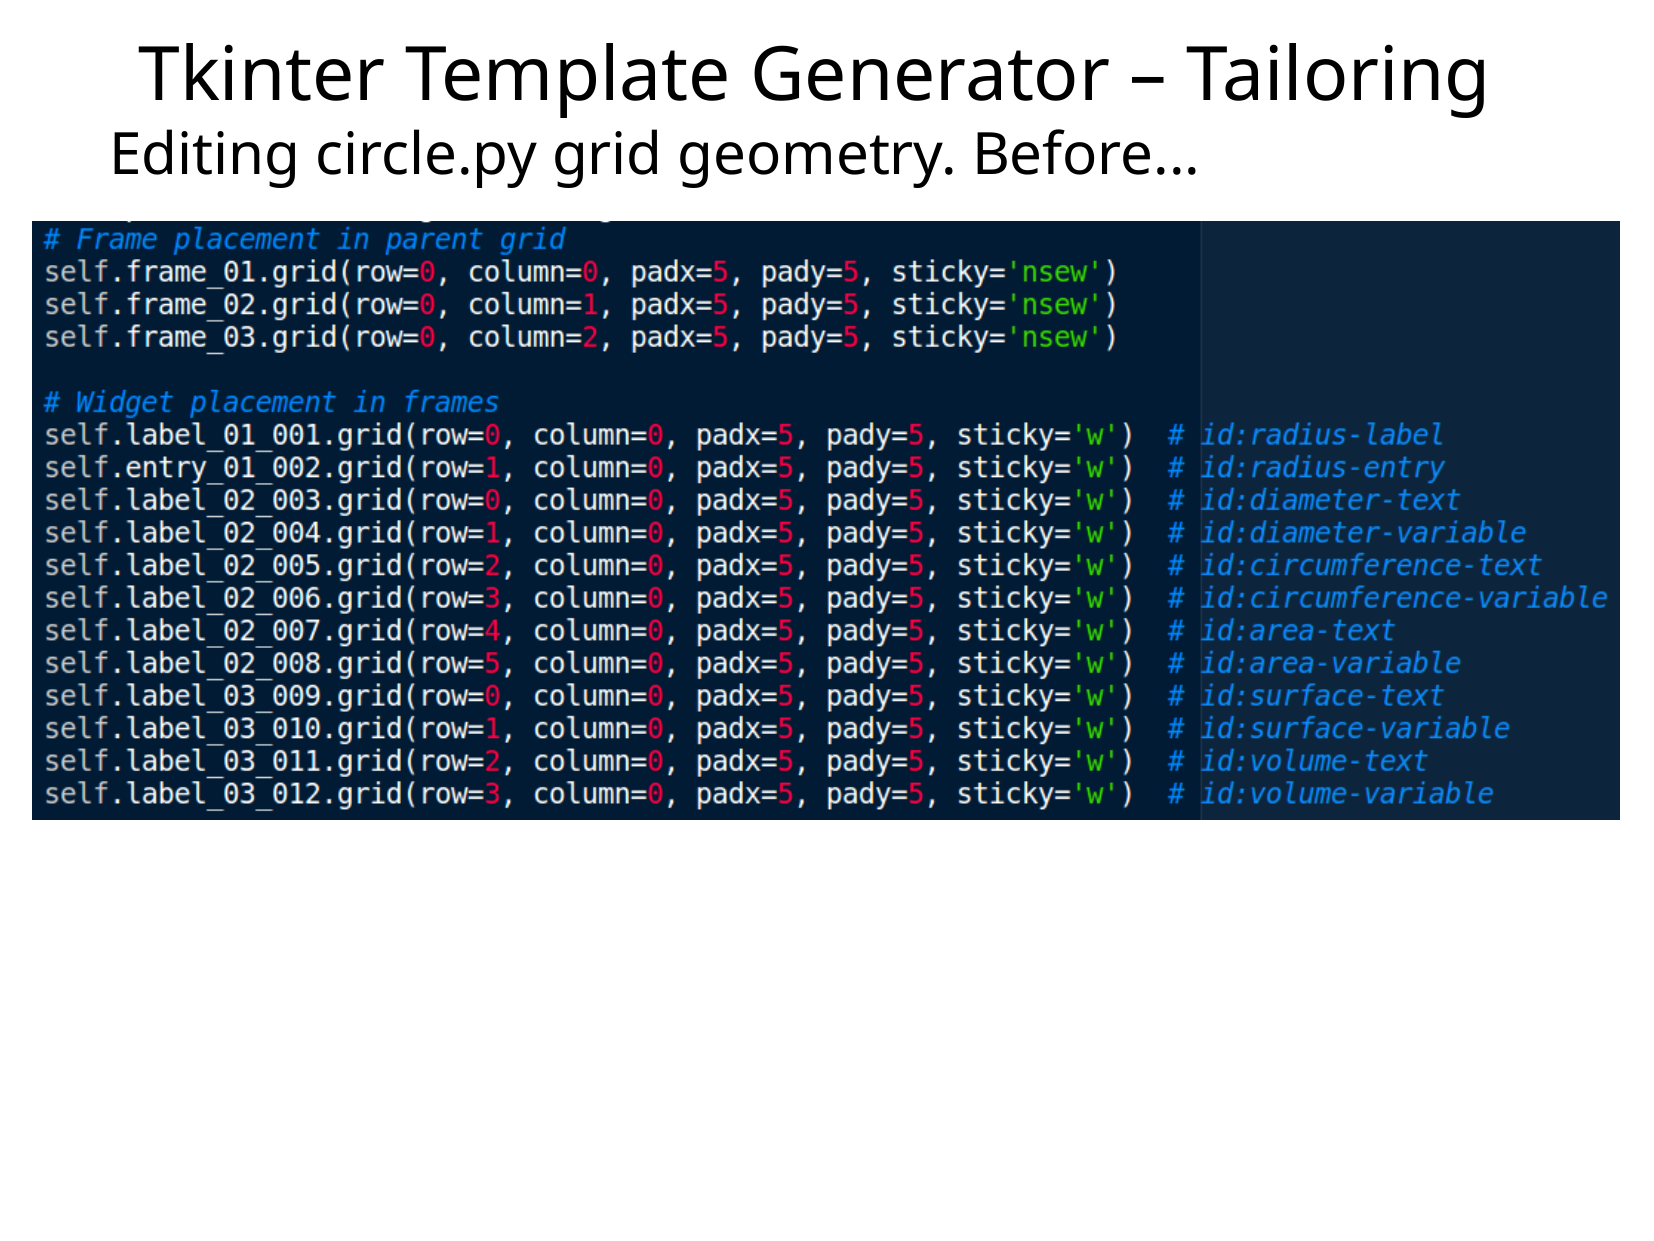

Tkinter Template Generator – Tailoring
# Editing circle.py grid geometry. Before...